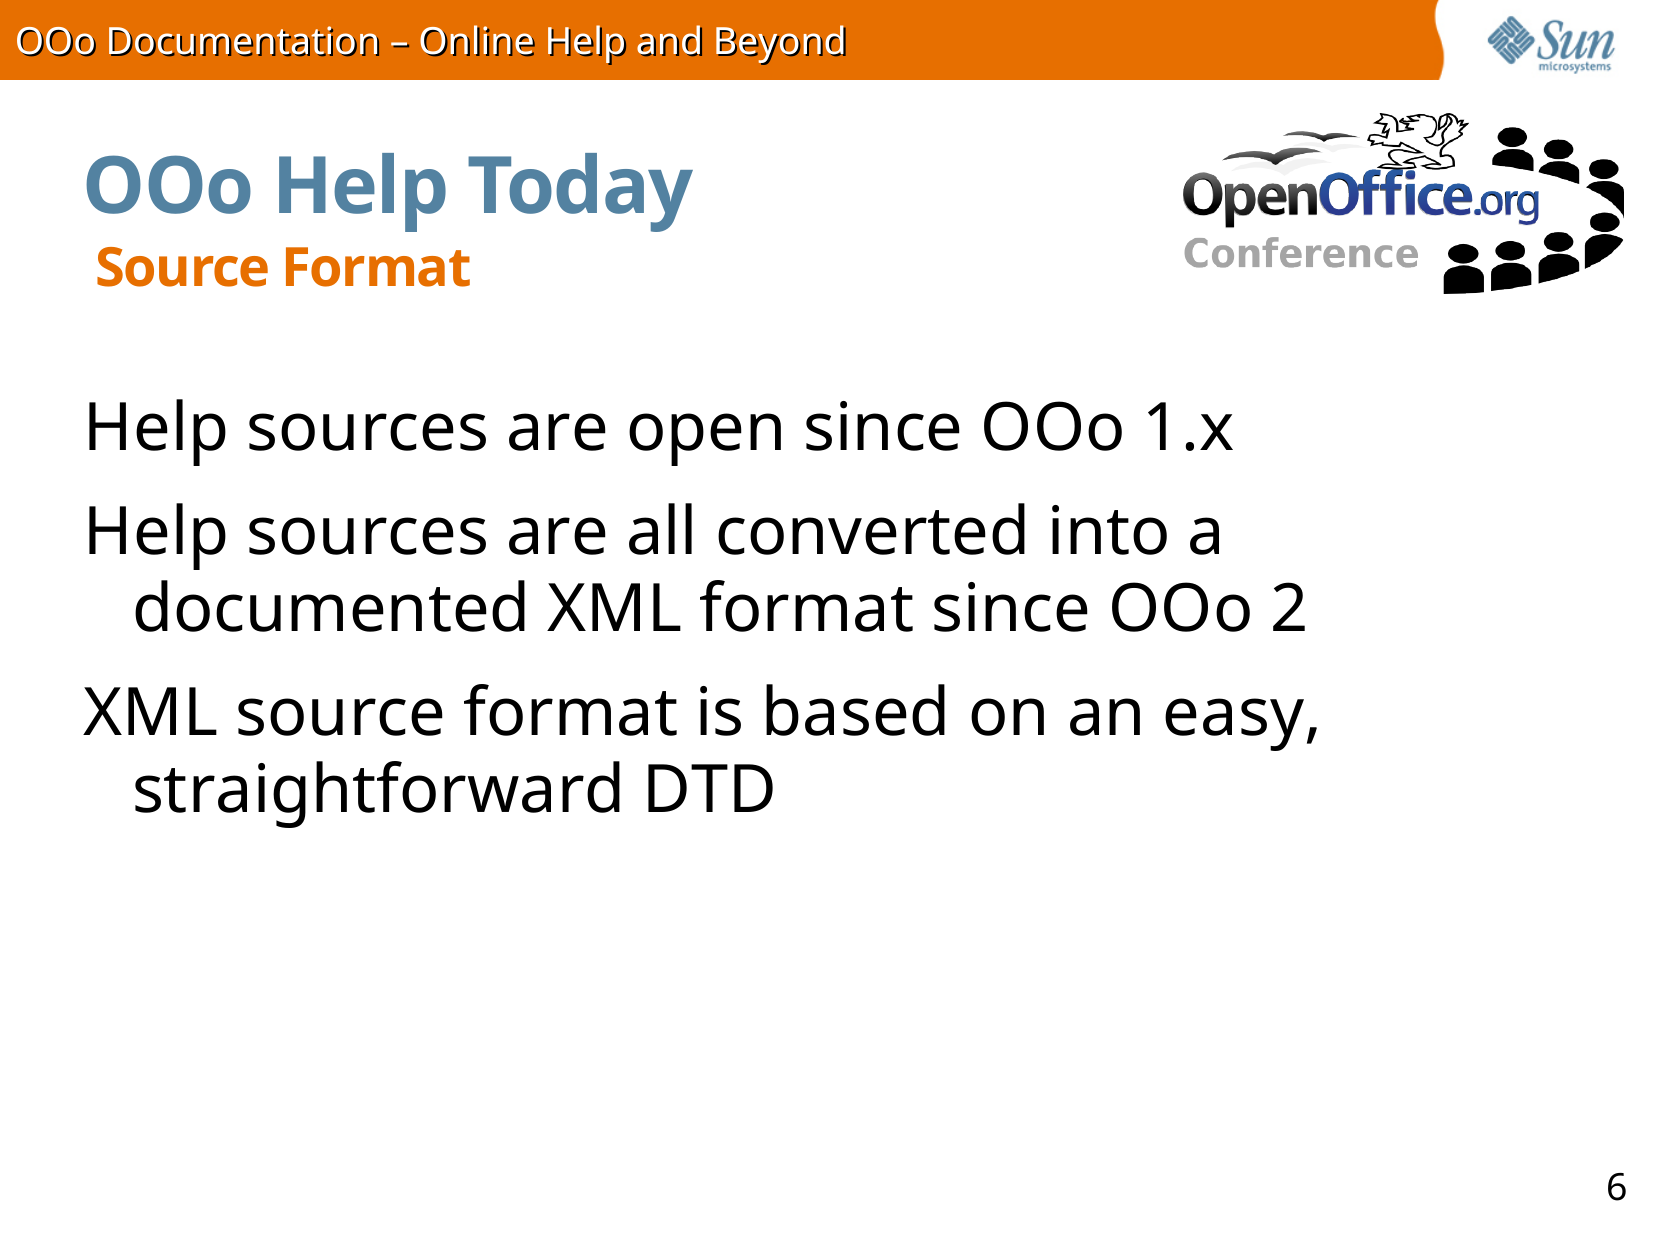

OOo Help Today
 Source Format
# Help sources are open since OOo 1.x
Help sources are all converted into a documented XML format since OOo 2
XML source format is based on an easy, straightforward DTD